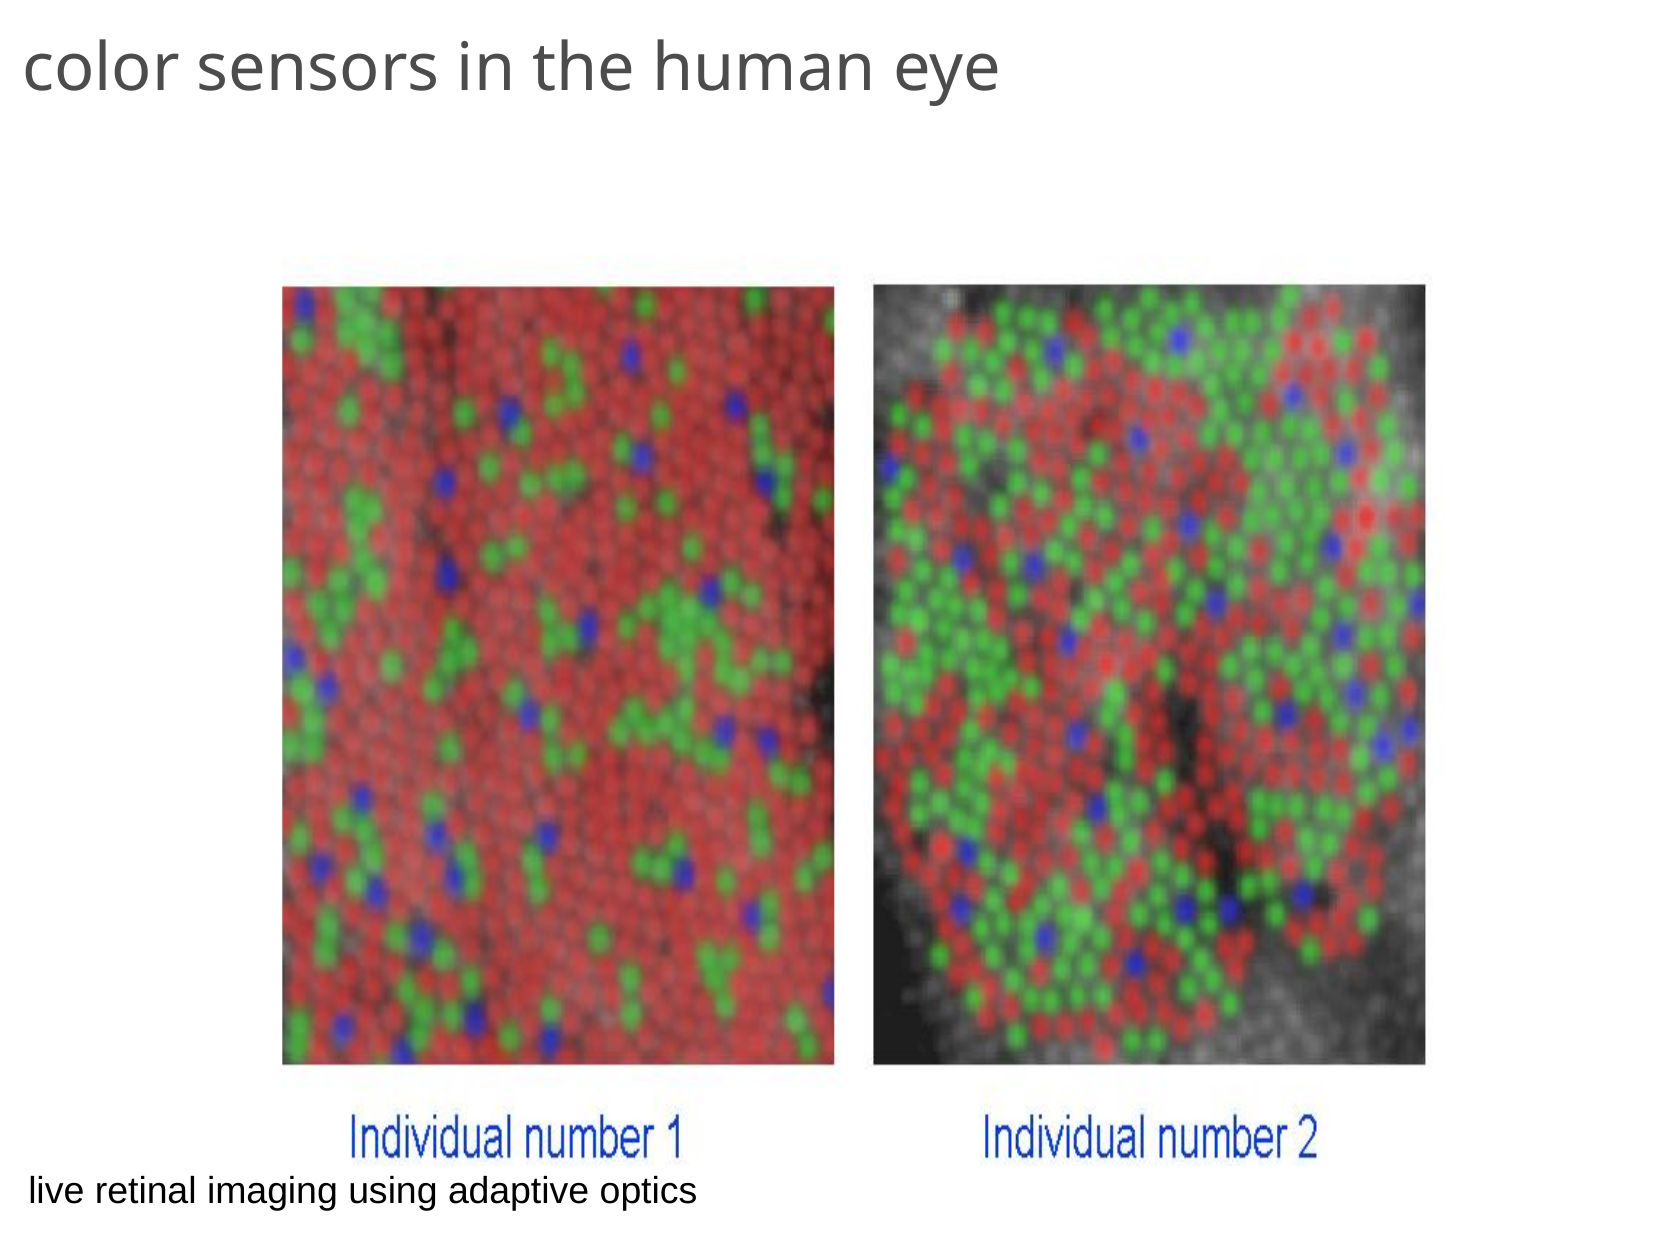

# color sensors in the human eye
live retinal imaging using adaptive optics